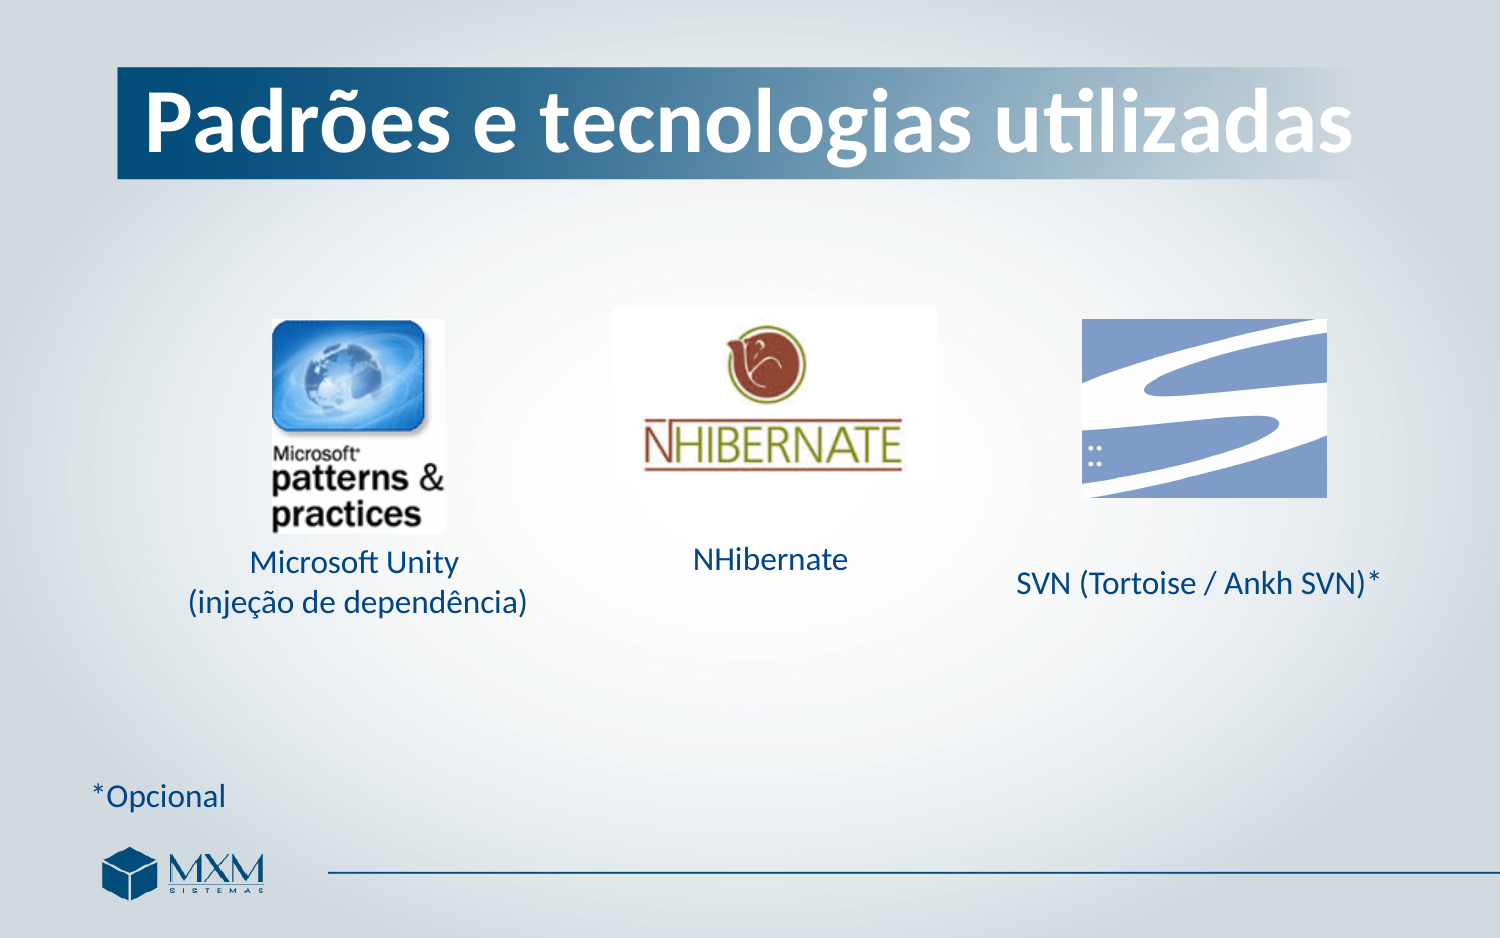

# Padrões e tecnologias utilizadas
NHibernate
Microsoft Unity
(injeção de dependência)
SVN (Tortoise / Ankh SVN)*
*Opcional